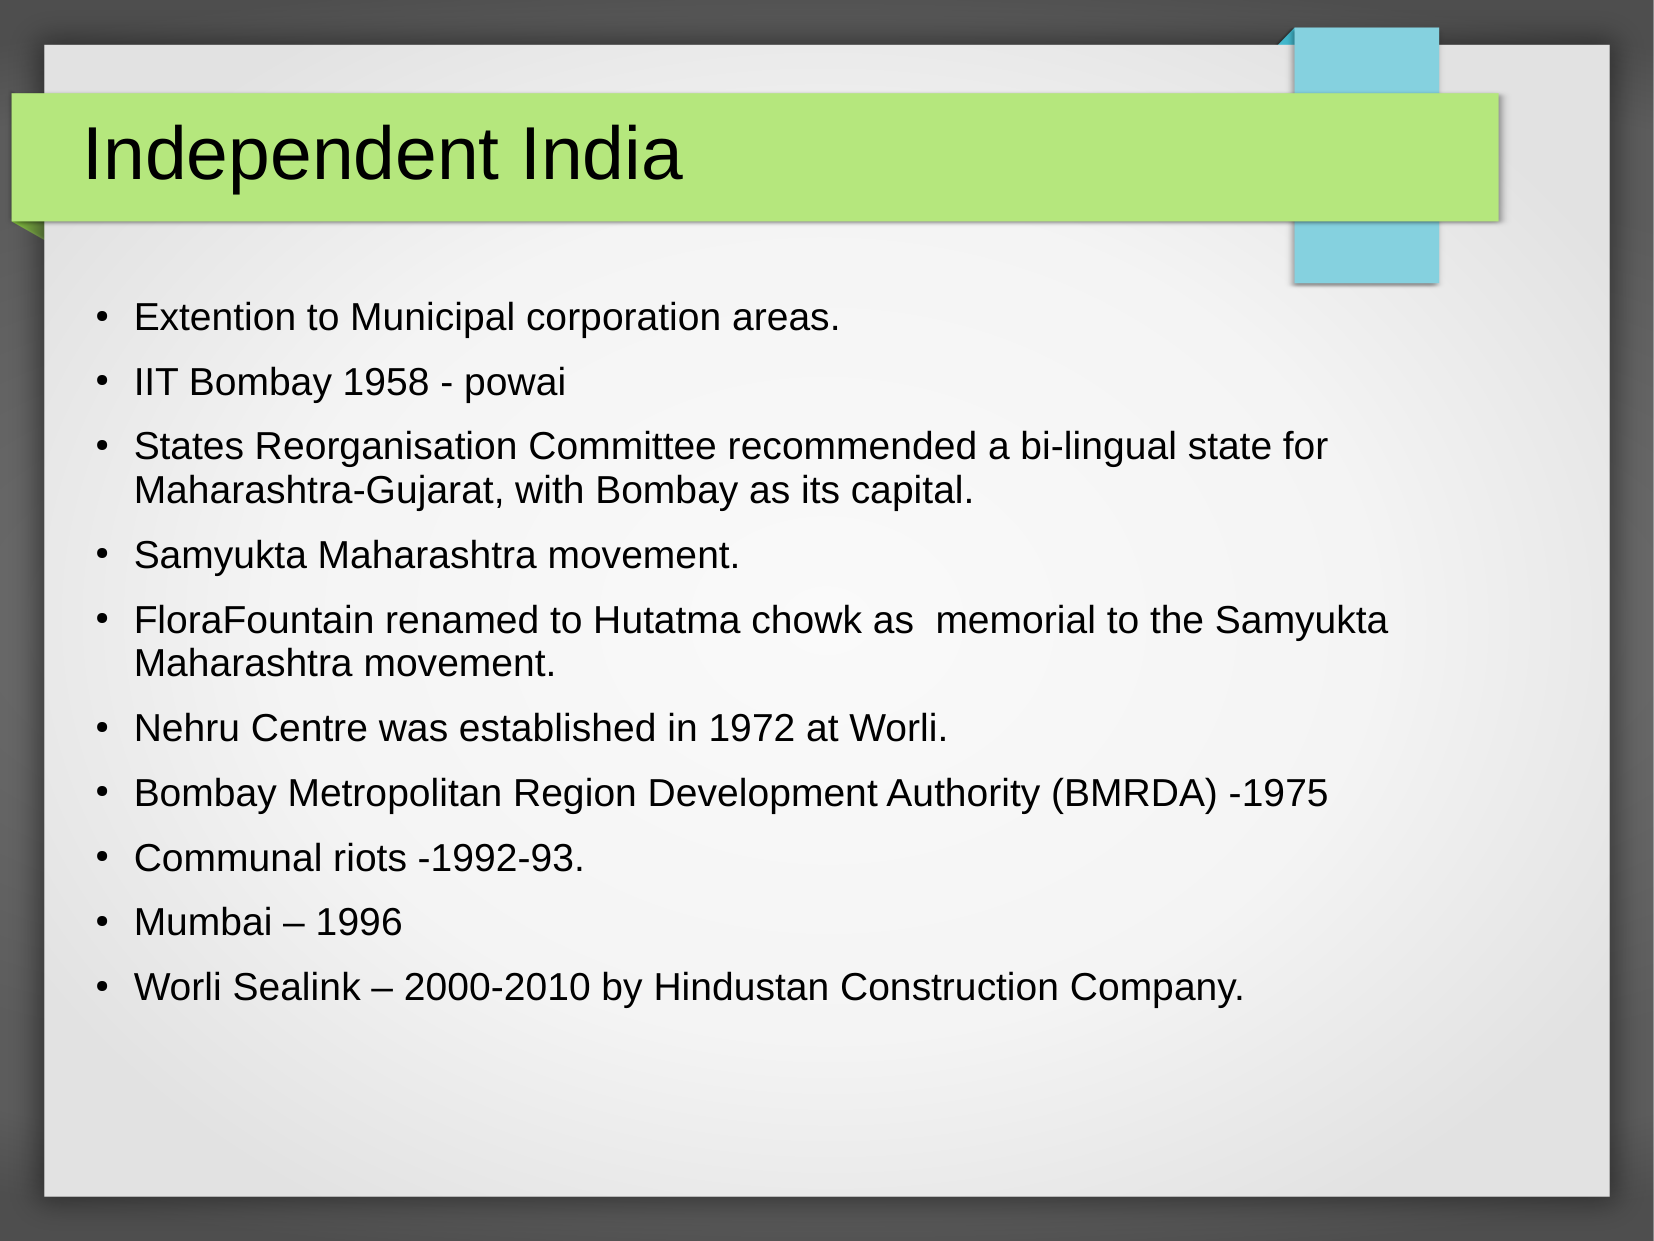

# Independent India
Extention to Municipal corporation areas.
IIT Bombay 1958 - powai
States Reorganisation Committee recommended a bi-lingual state for Maharashtra-Gujarat, with Bombay as its capital.
Samyukta Maharashtra movement.
FloraFountain renamed to Hutatma chowk as memorial to the Samyukta Maharashtra movement.
Nehru Centre was established in 1972 at Worli.
Bombay Metropolitan Region Development Authority (BMRDA) -1975
Communal riots -1992-93.
Mumbai – 1996
Worli Sealink – 2000-2010 by Hindustan Construction Company.